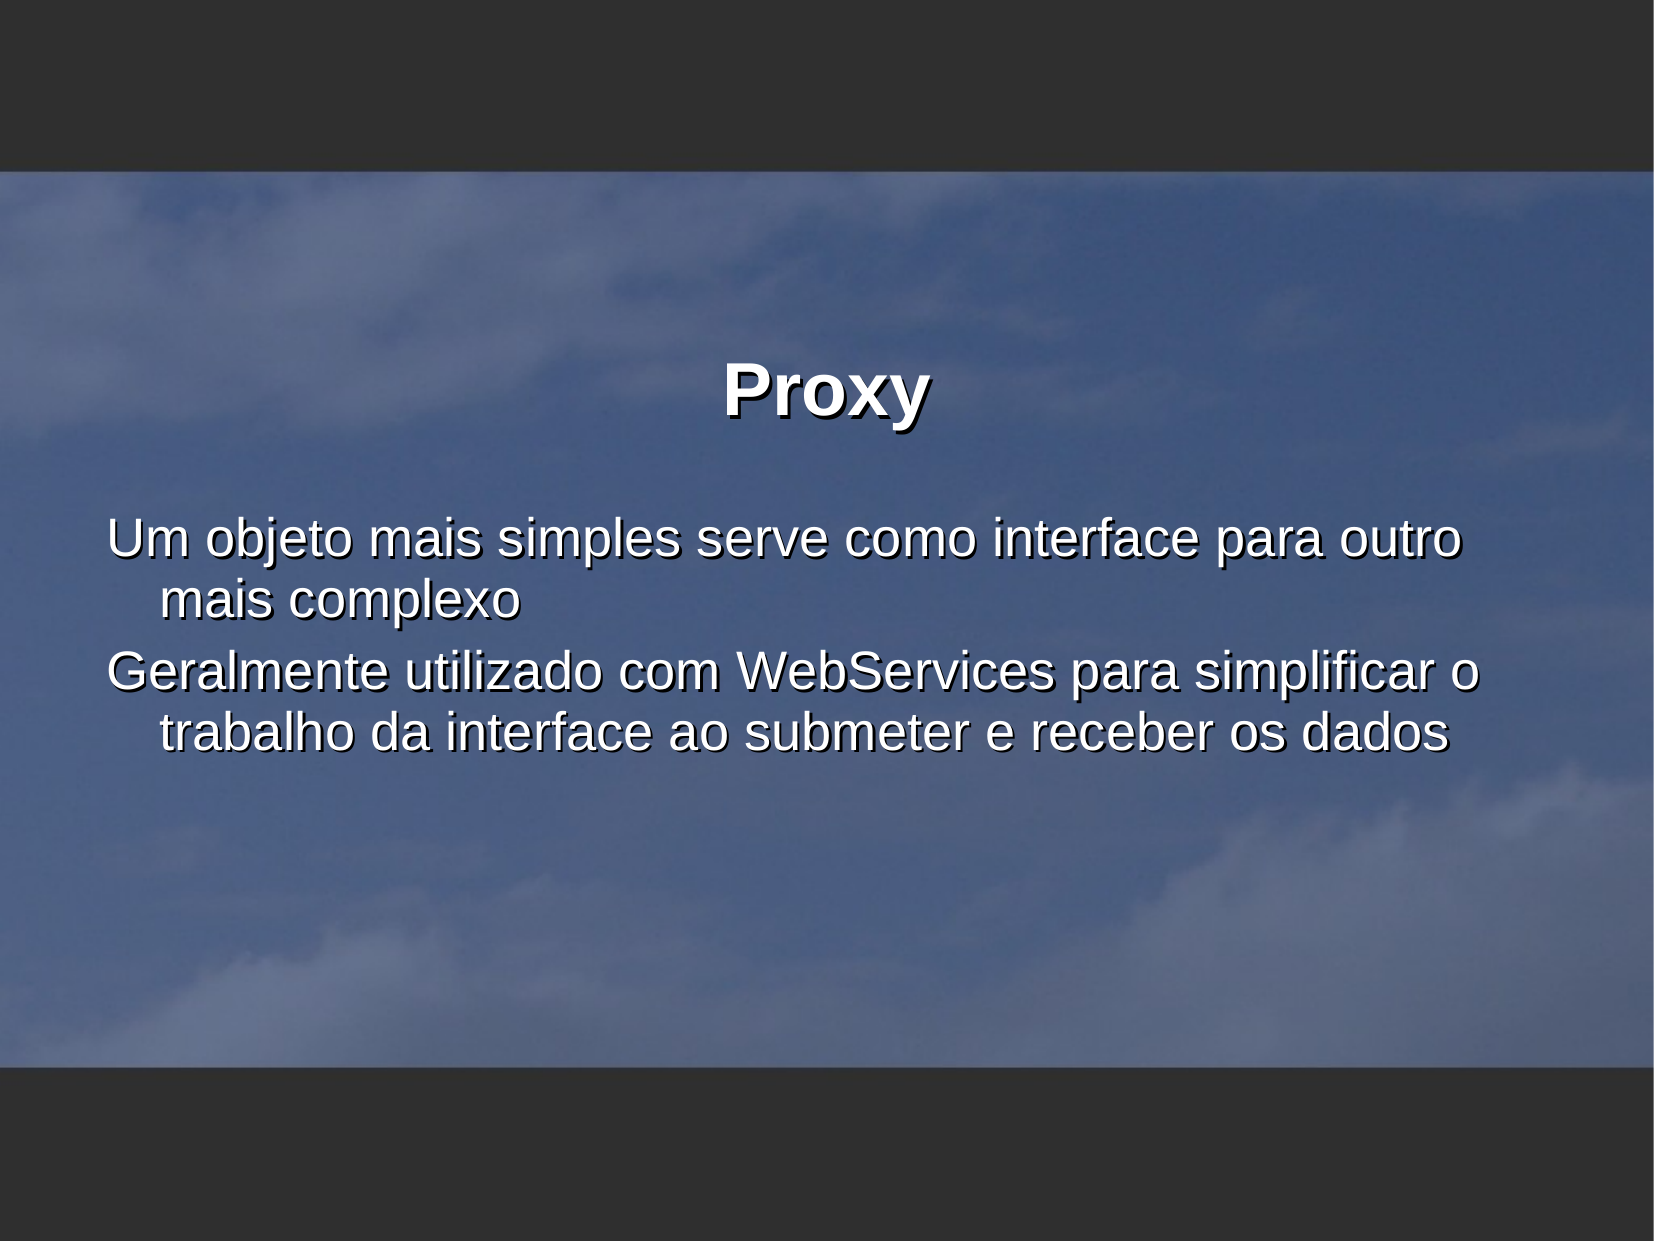

# Proxy
Um objeto mais simples serve como interface para outro mais complexo
Geralmente utilizado com WebServices para simplificar o trabalho da interface ao submeter e receber os dados